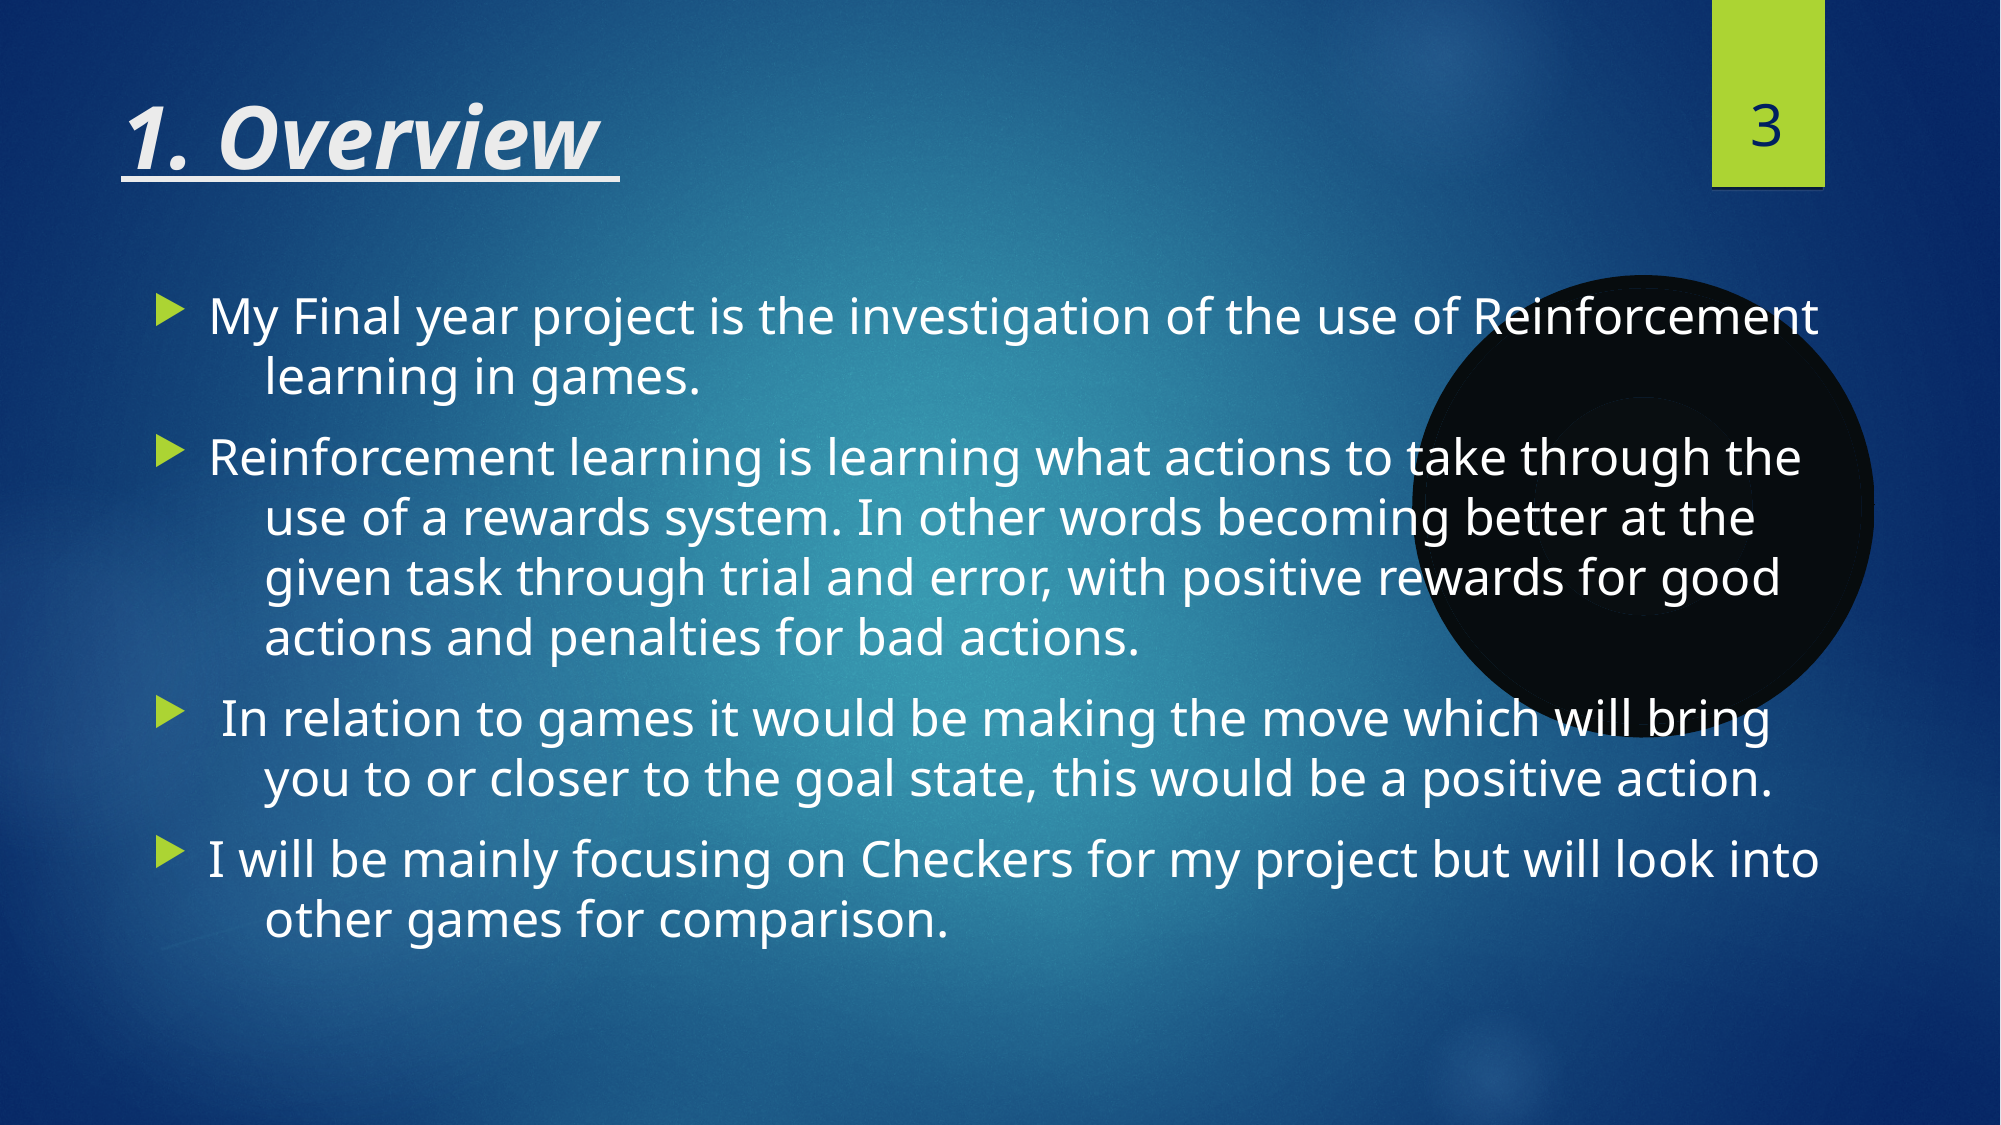

# 1. Overview
My Final year project is the investigation of the use of Reinforcement learning in games.
Reinforcement learning is learning what actions to take through the use of a rewards system. In other words becoming better at the given task through trial and error, with positive rewards for good actions and penalties for bad actions.
 In relation to games it would be making the move which will bring you to or closer to the goal state, this would be a positive action.
I will be mainly focusing on Checkers for my project but will look into other games for comparison.